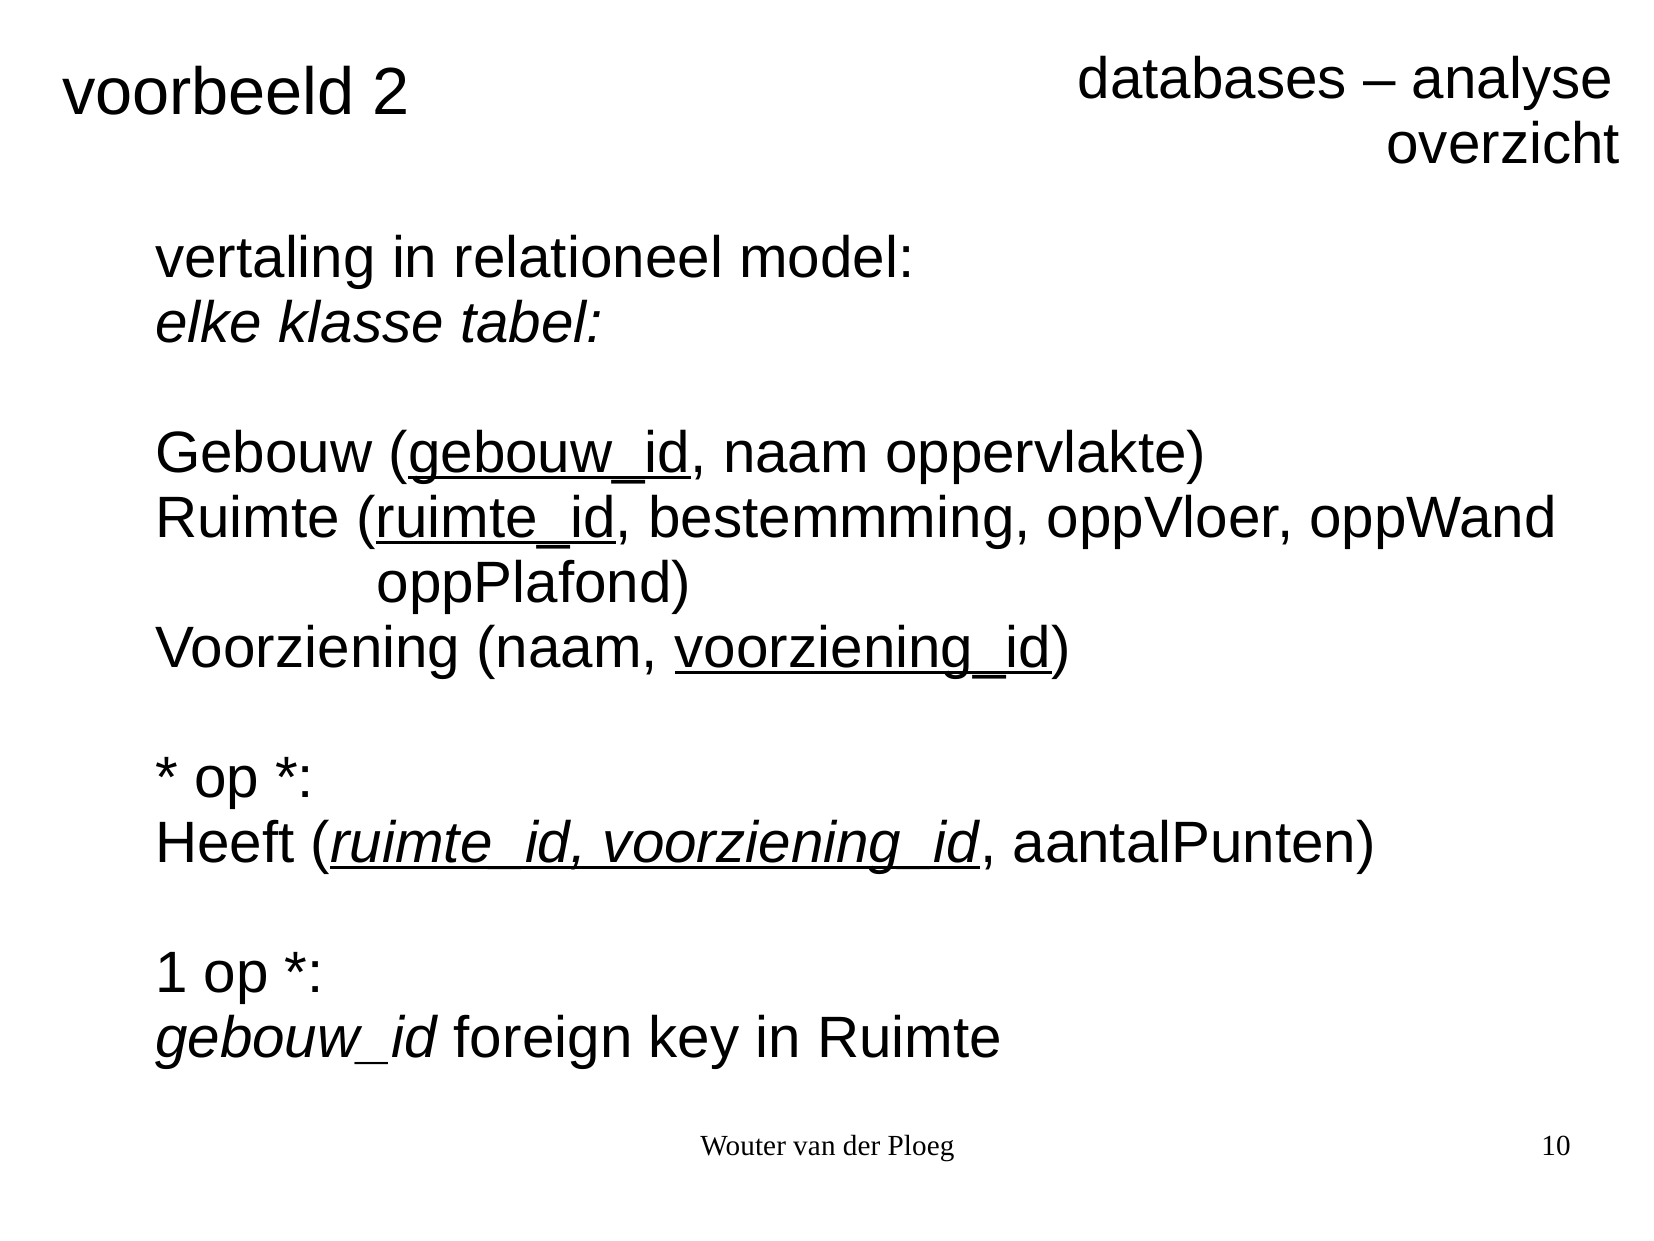

databases – analyse
 overzicht
voorbeeld 2
vertaling in relationeel model:
elke klasse tabel:
Gebouw (gebouw_id, naam oppervlakte)
Ruimte (ruimte_id, bestemmming, oppVloer, oppWand
			oppPlafond)
Voorziening (naam, voorziening_id)
* op *:
Heeft (ruimte_id, voorziening_id, aantalPunten)
1 op *:
gebouw_id foreign key in Ruimte
Wouter van der Ploeg
10